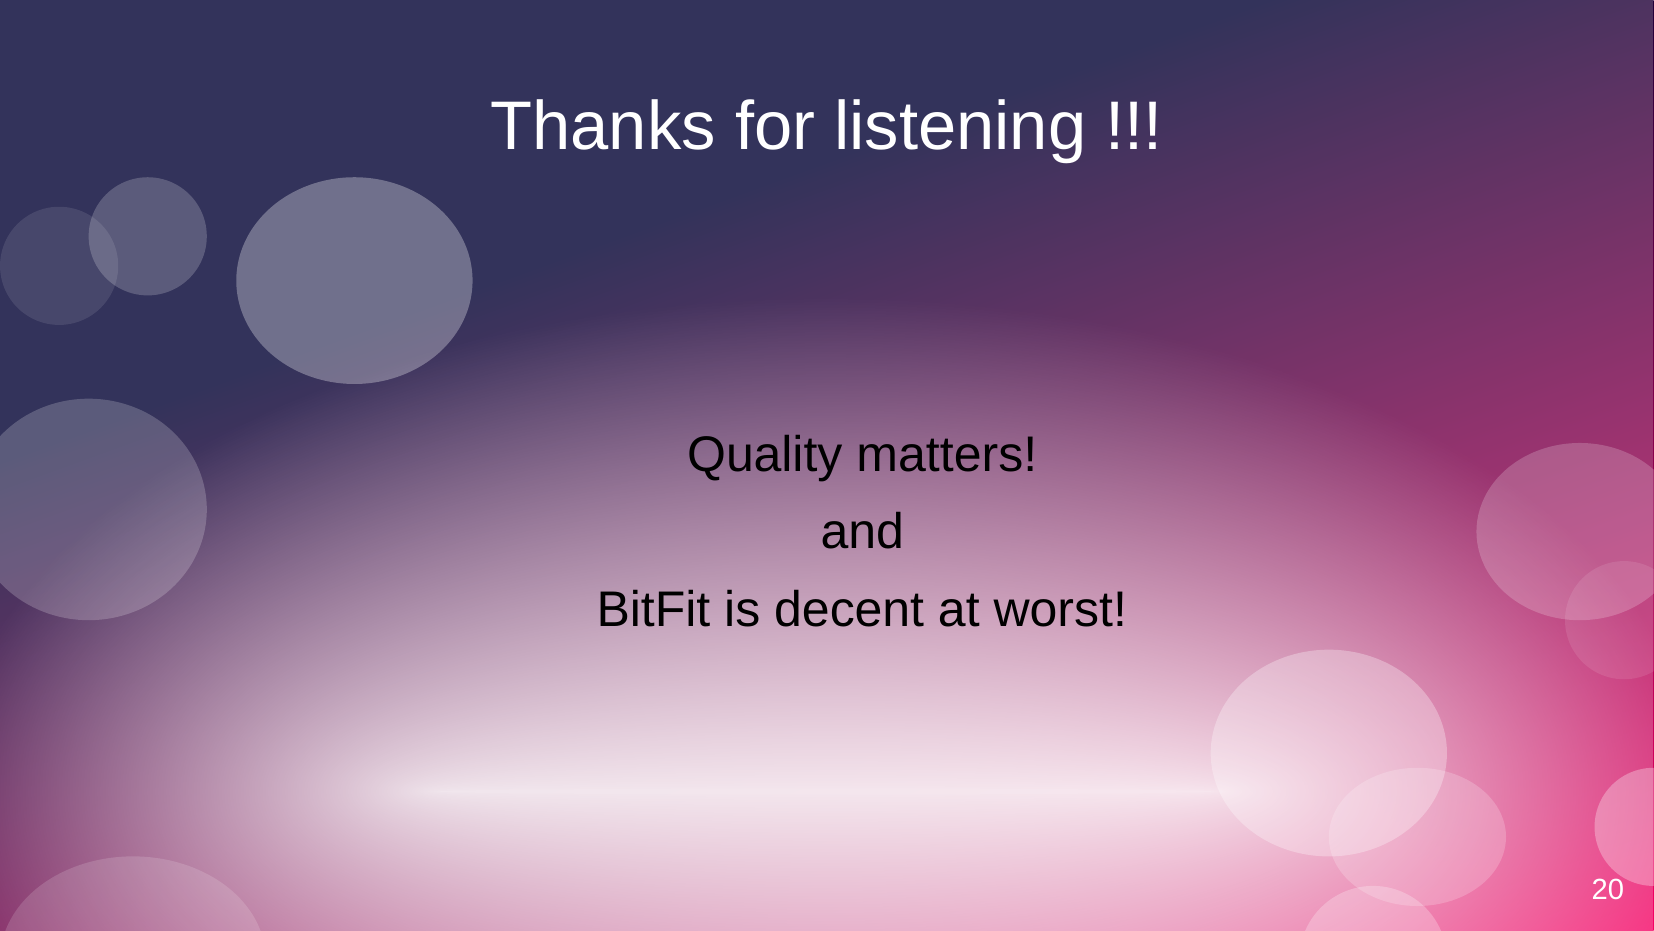

# Thanks for listening !!!
Quality matters!
and
BitFit is decent at worst!